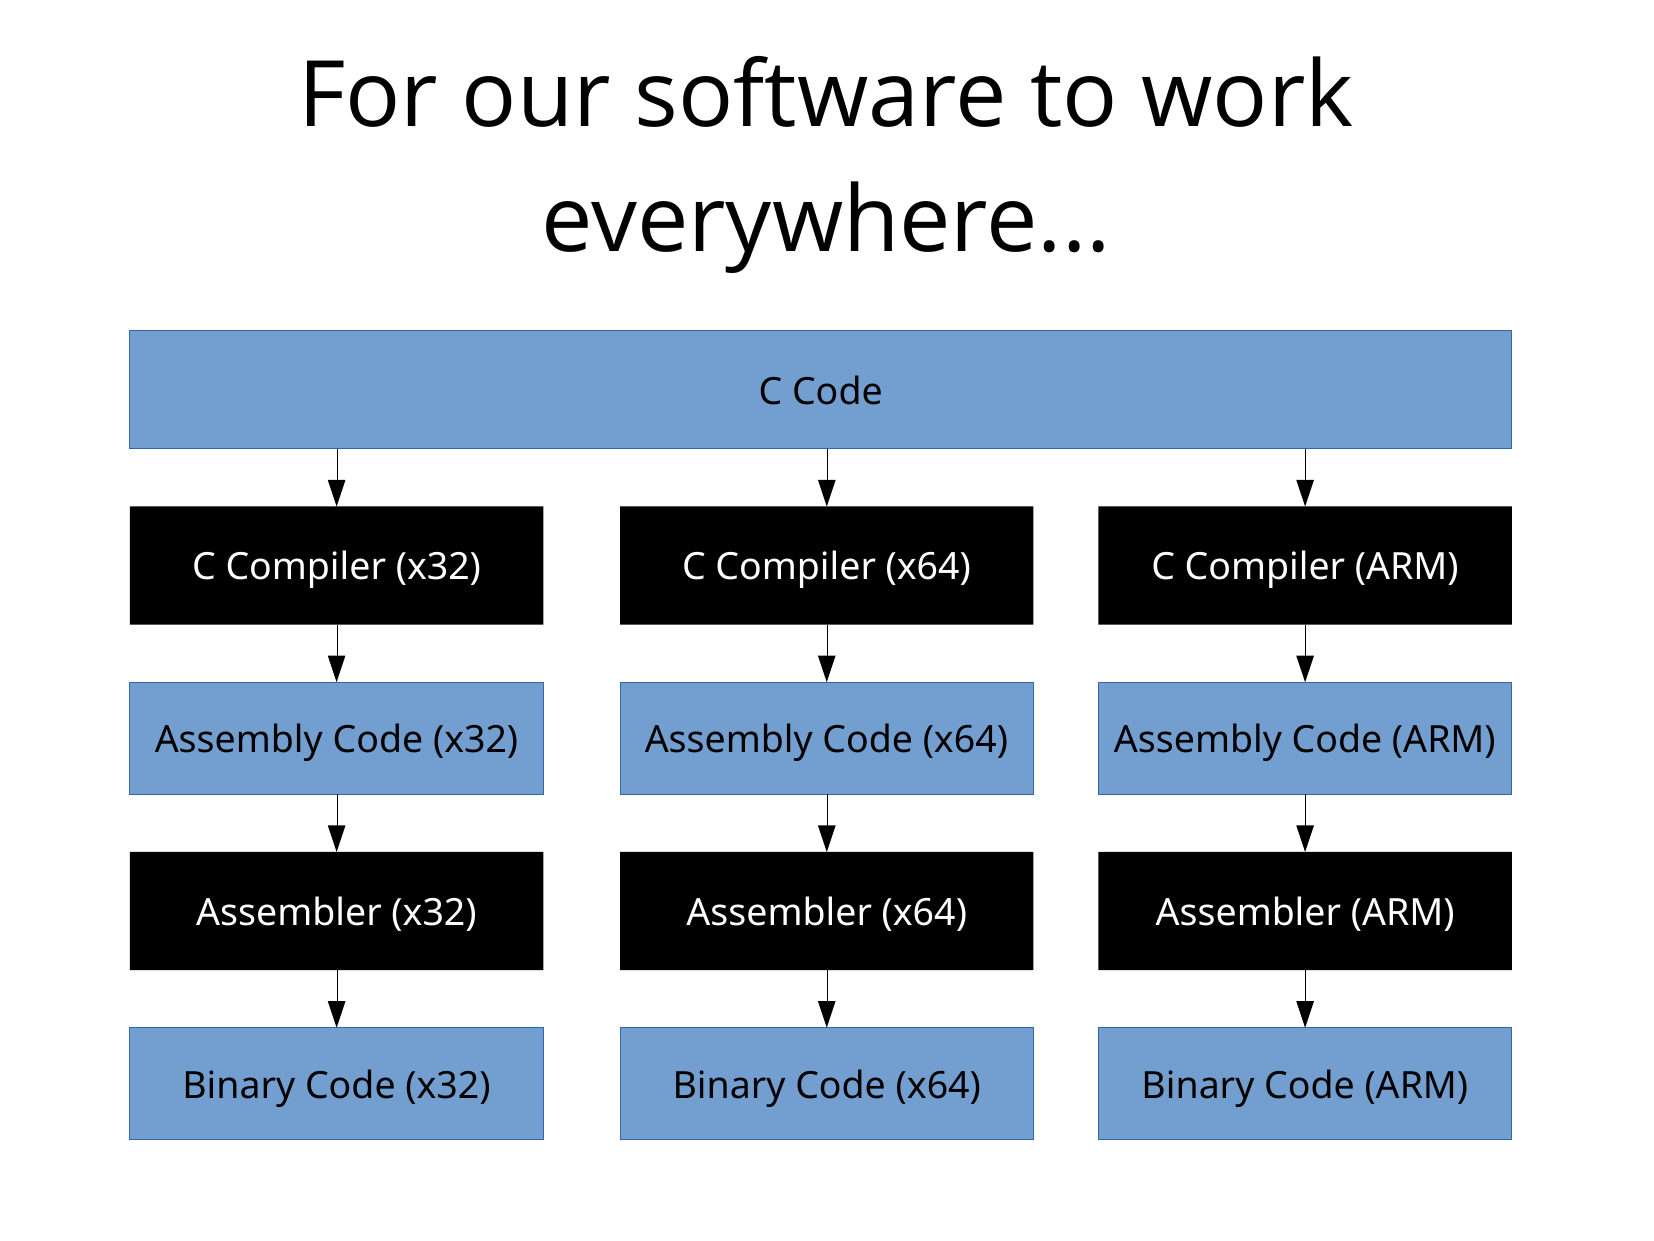

# For our software to work everywhere...
C Code
C Compiler (x32)
Assembly Code (x32)
Assembler (x32)
Binary Code (x32)
C Compiler (x64)
Assembly Code (x64)
Assembler (x64)
Binary Code (x64)
C Compiler (ARM)
Assembly Code (ARM)
Assembler (ARM)
Binary Code (ARM)